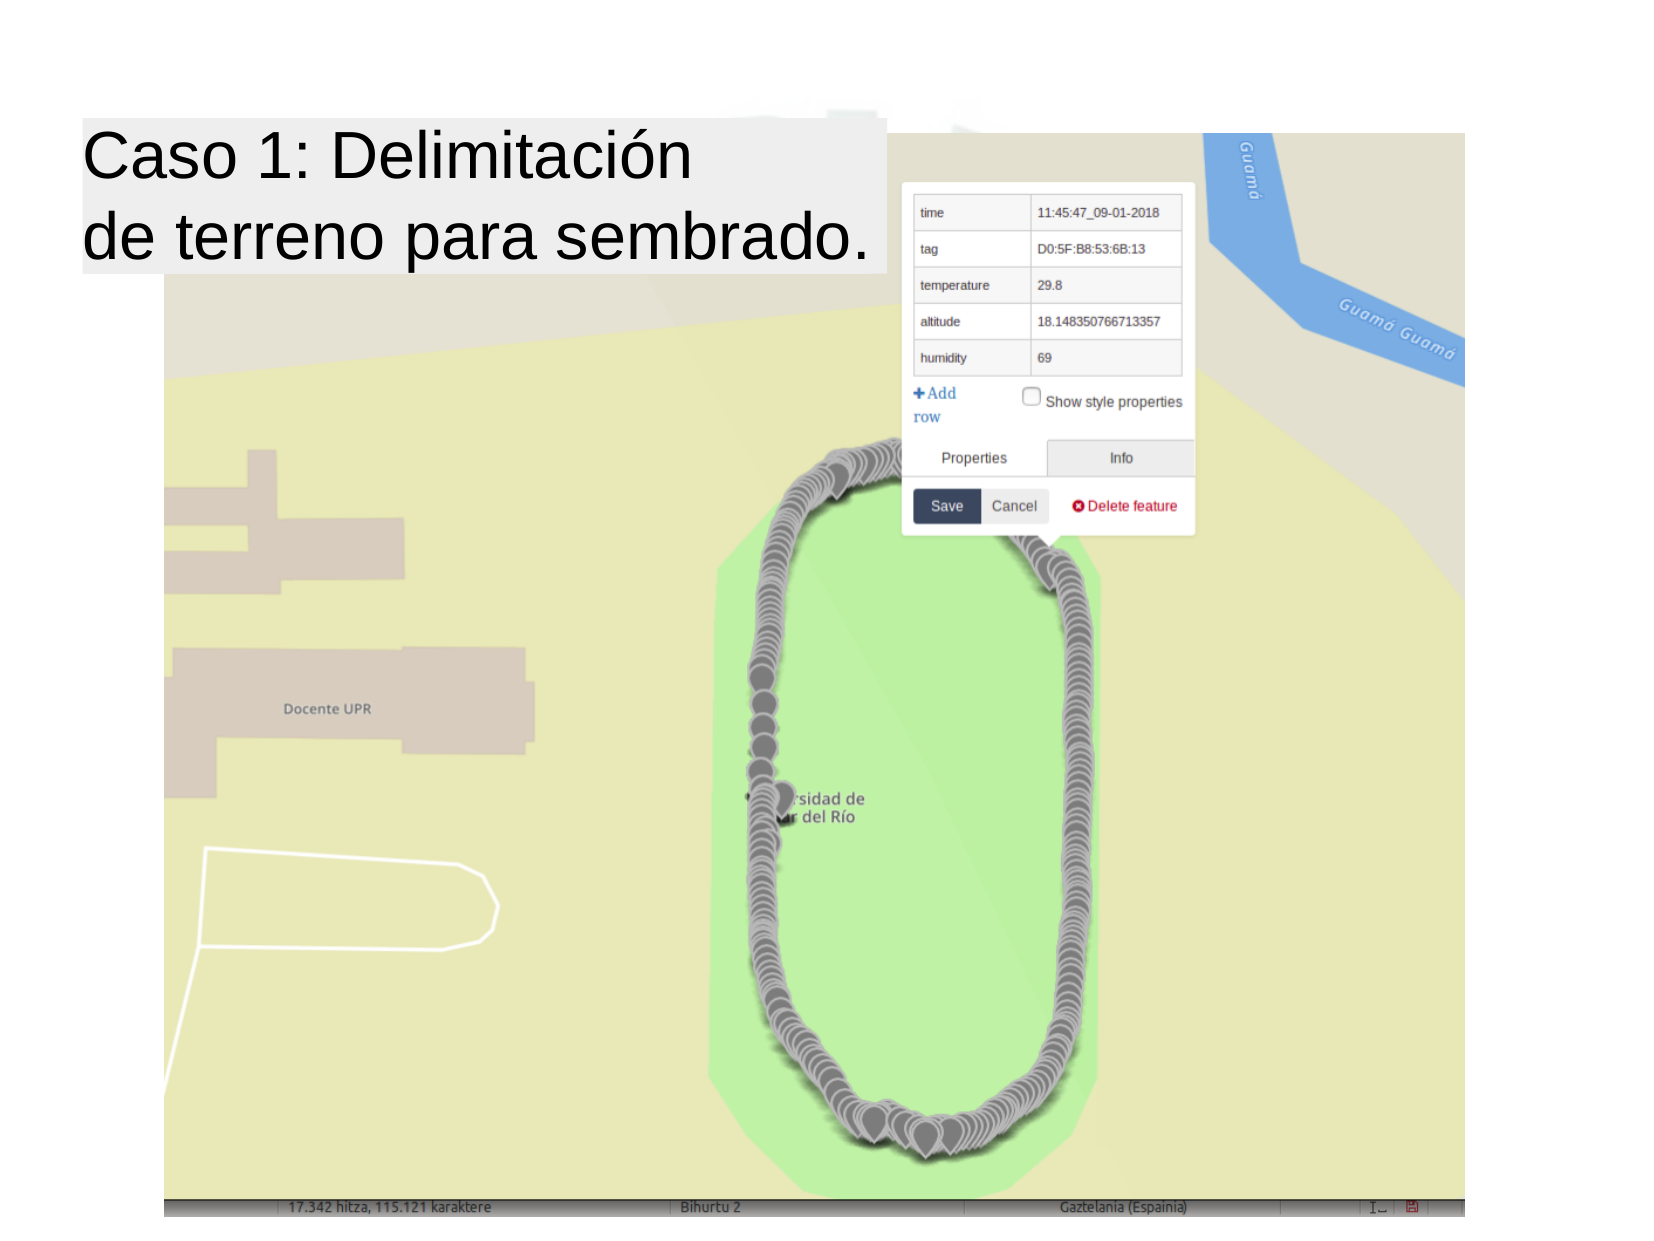

Caso 1: Delimitación
de terreno para sembrado.